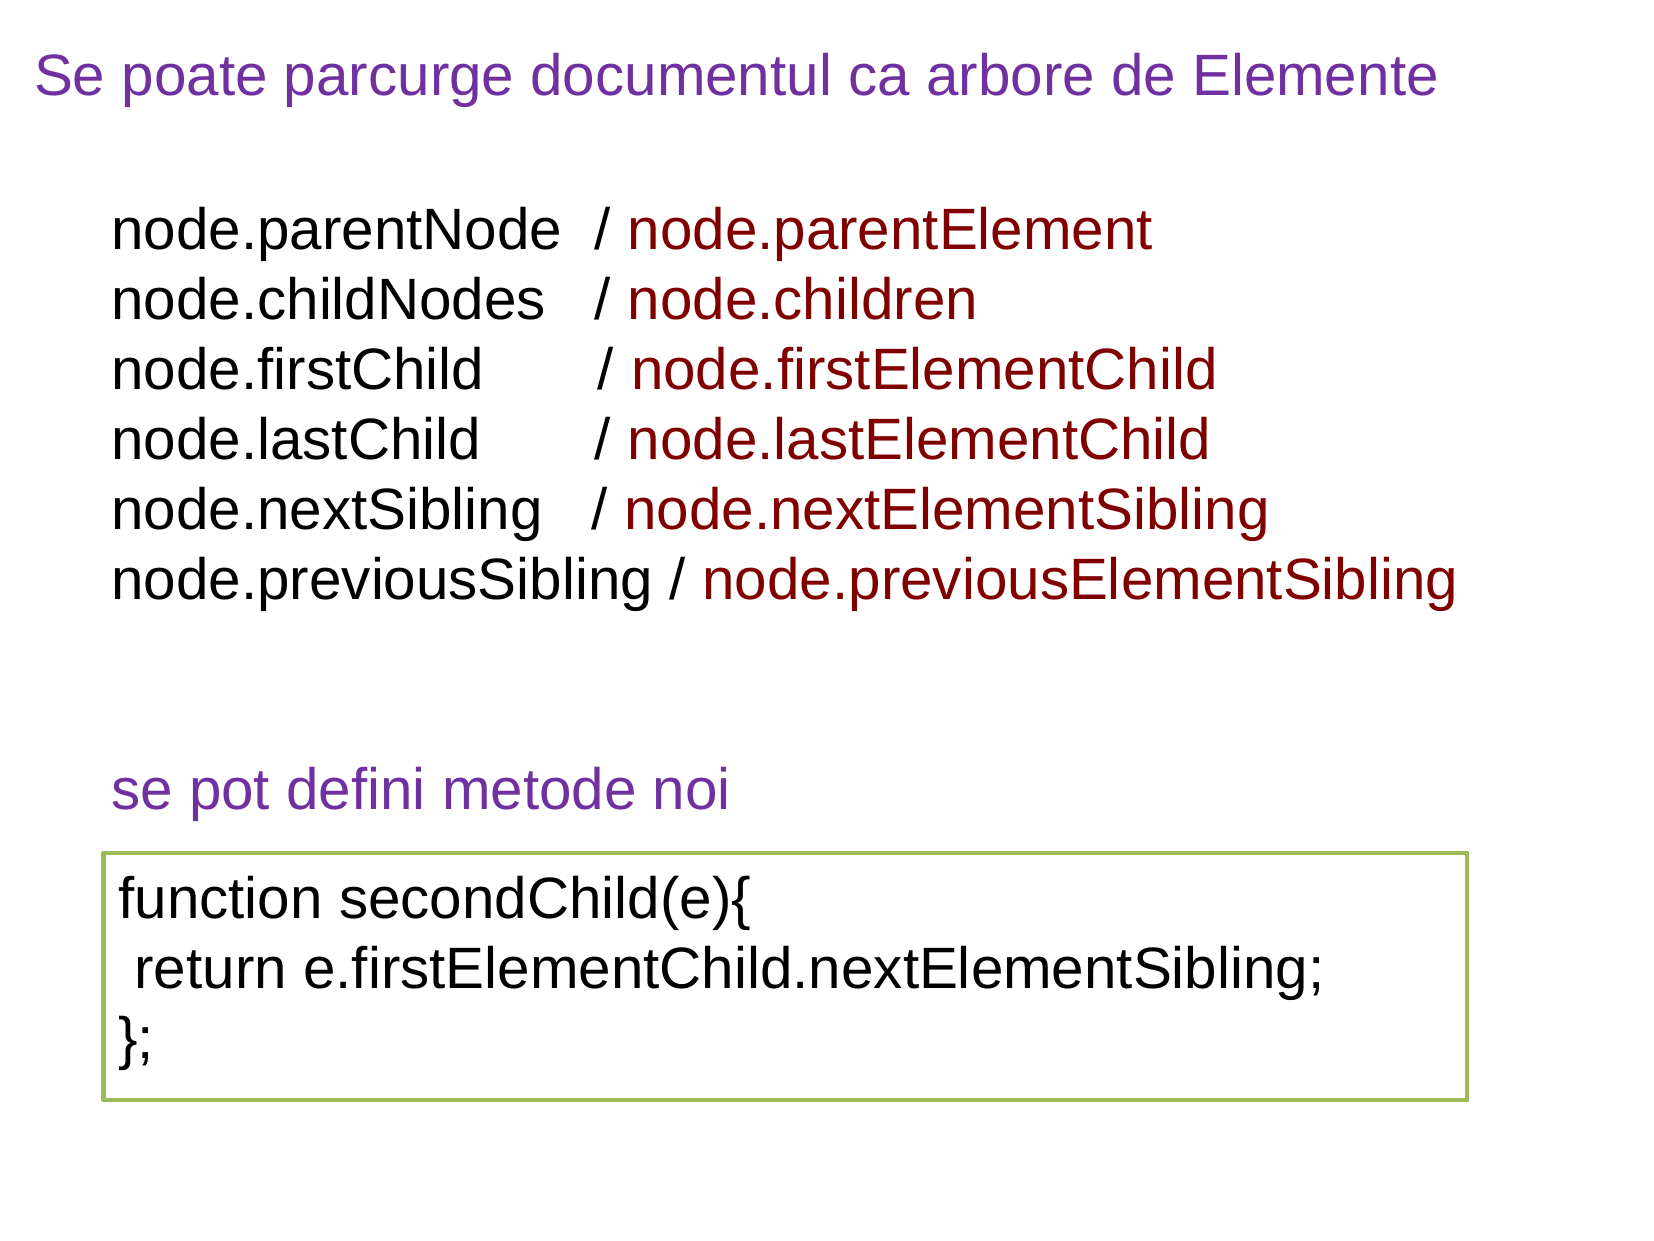

Se poate parcurge documentul ca arbore de Elemente
node.parentNode / node.parentElement
node.childNodes / node.children
node.firstChild / node.firstElementChild
node.lastChild / node.lastElementChild
node.nextSibling / node.nextElementSibling
node.previousSibling / node.previousElementSibling
se pot defini metode noi
function secondChild(e){
 return e.firstElementChild.nextElementSibling;
};